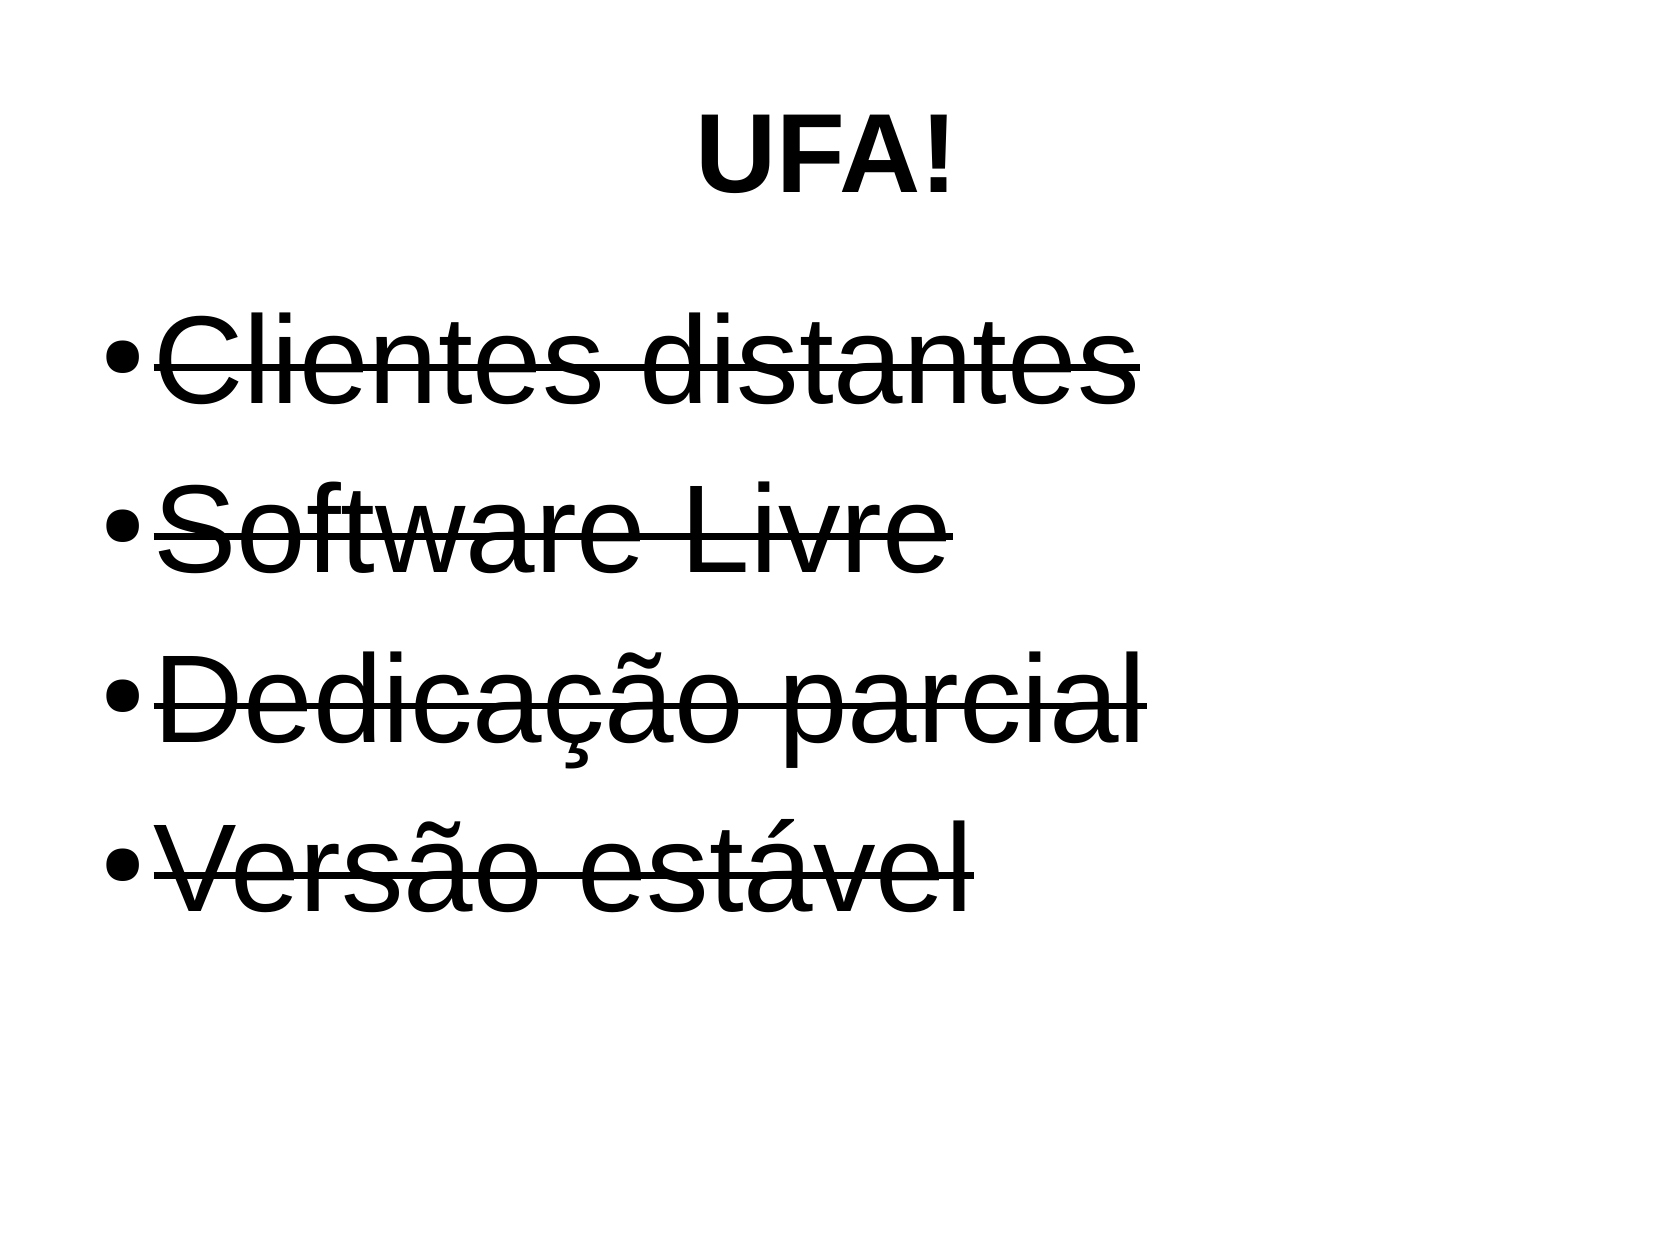

# UFA!
Clientes distantes
Software Livre
Dedicação parcial
Versão estável